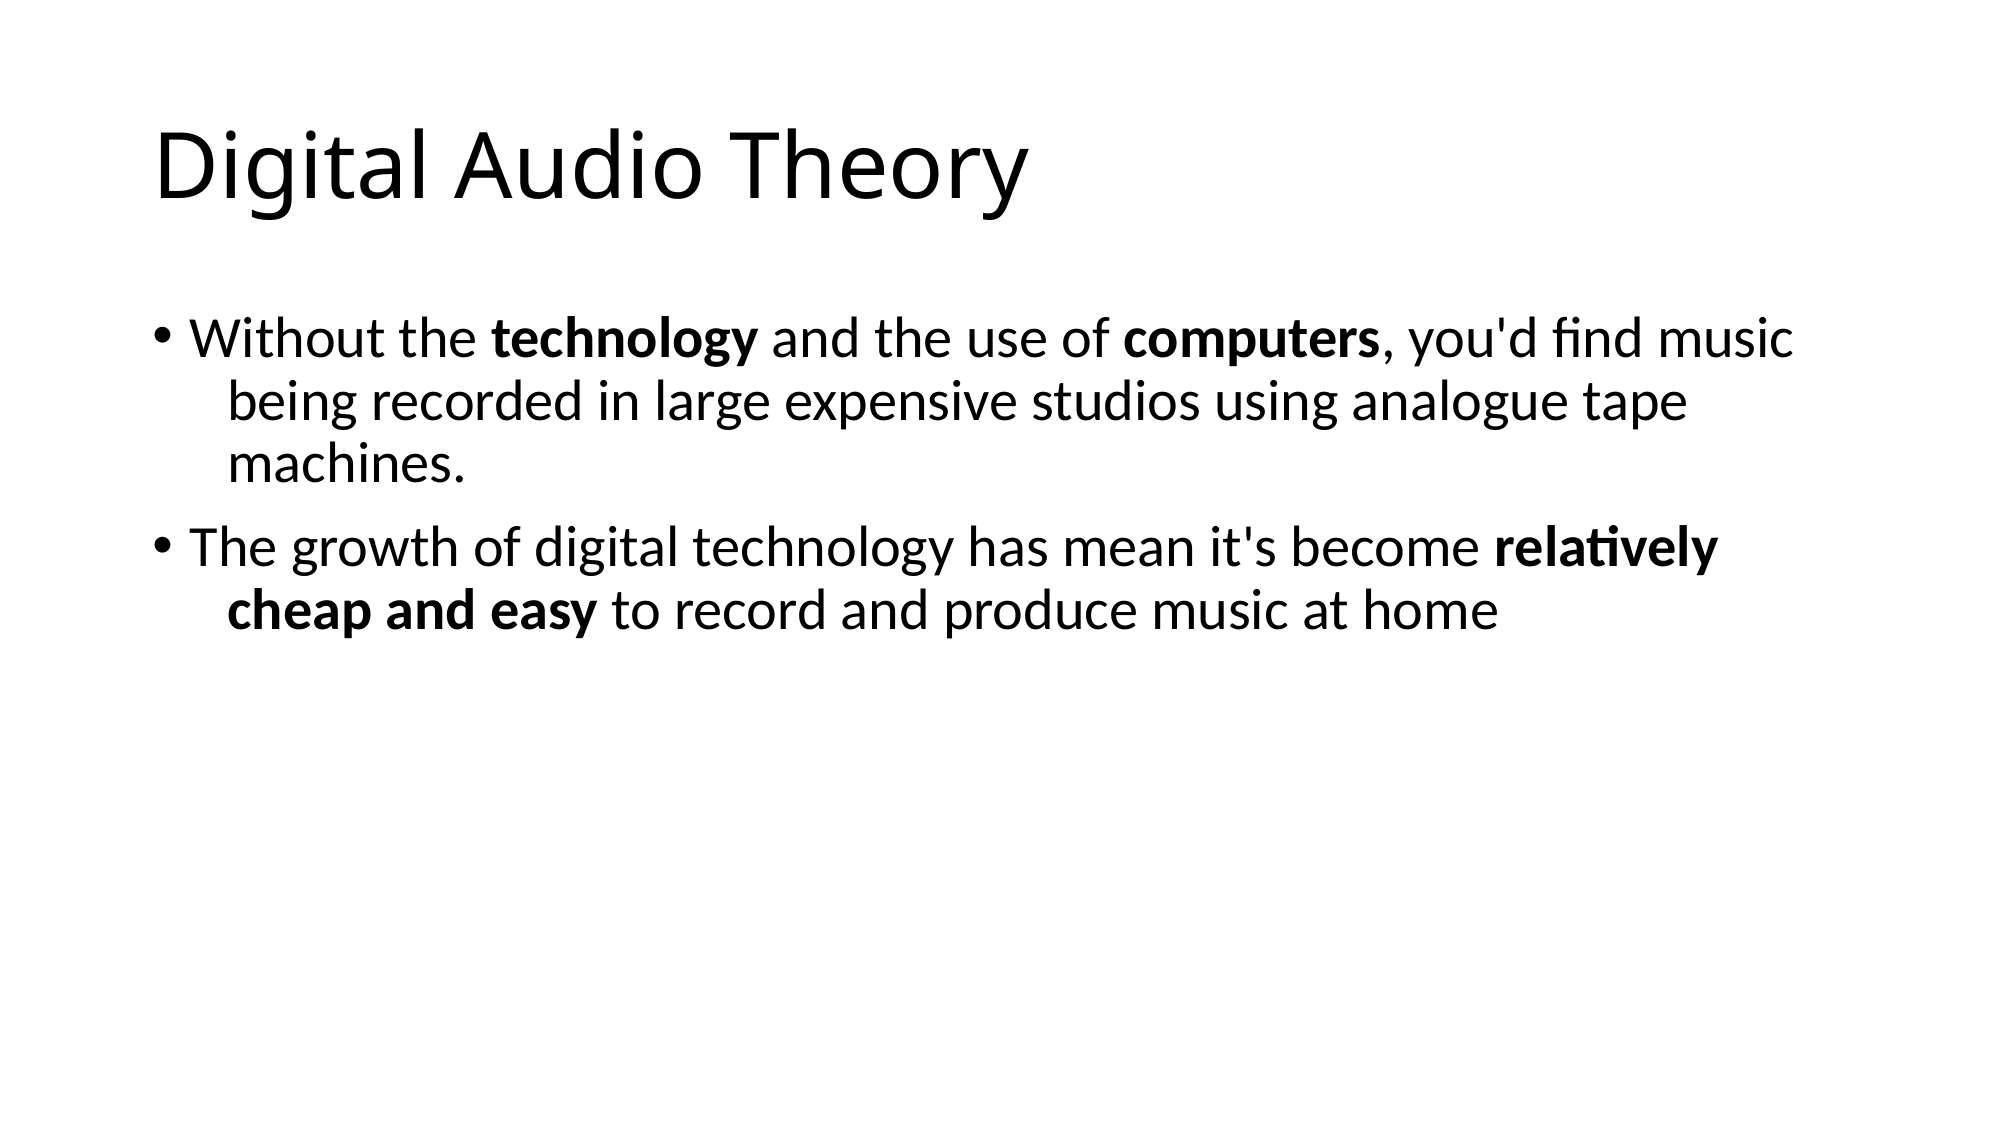

# Digital Audio Theory
Without the technology and the use of computers, you'd find music being recorded in large expensive studios using analogue tape machines.
The growth of digital technology has mean it's become relatively cheap and easy to record and produce music at home